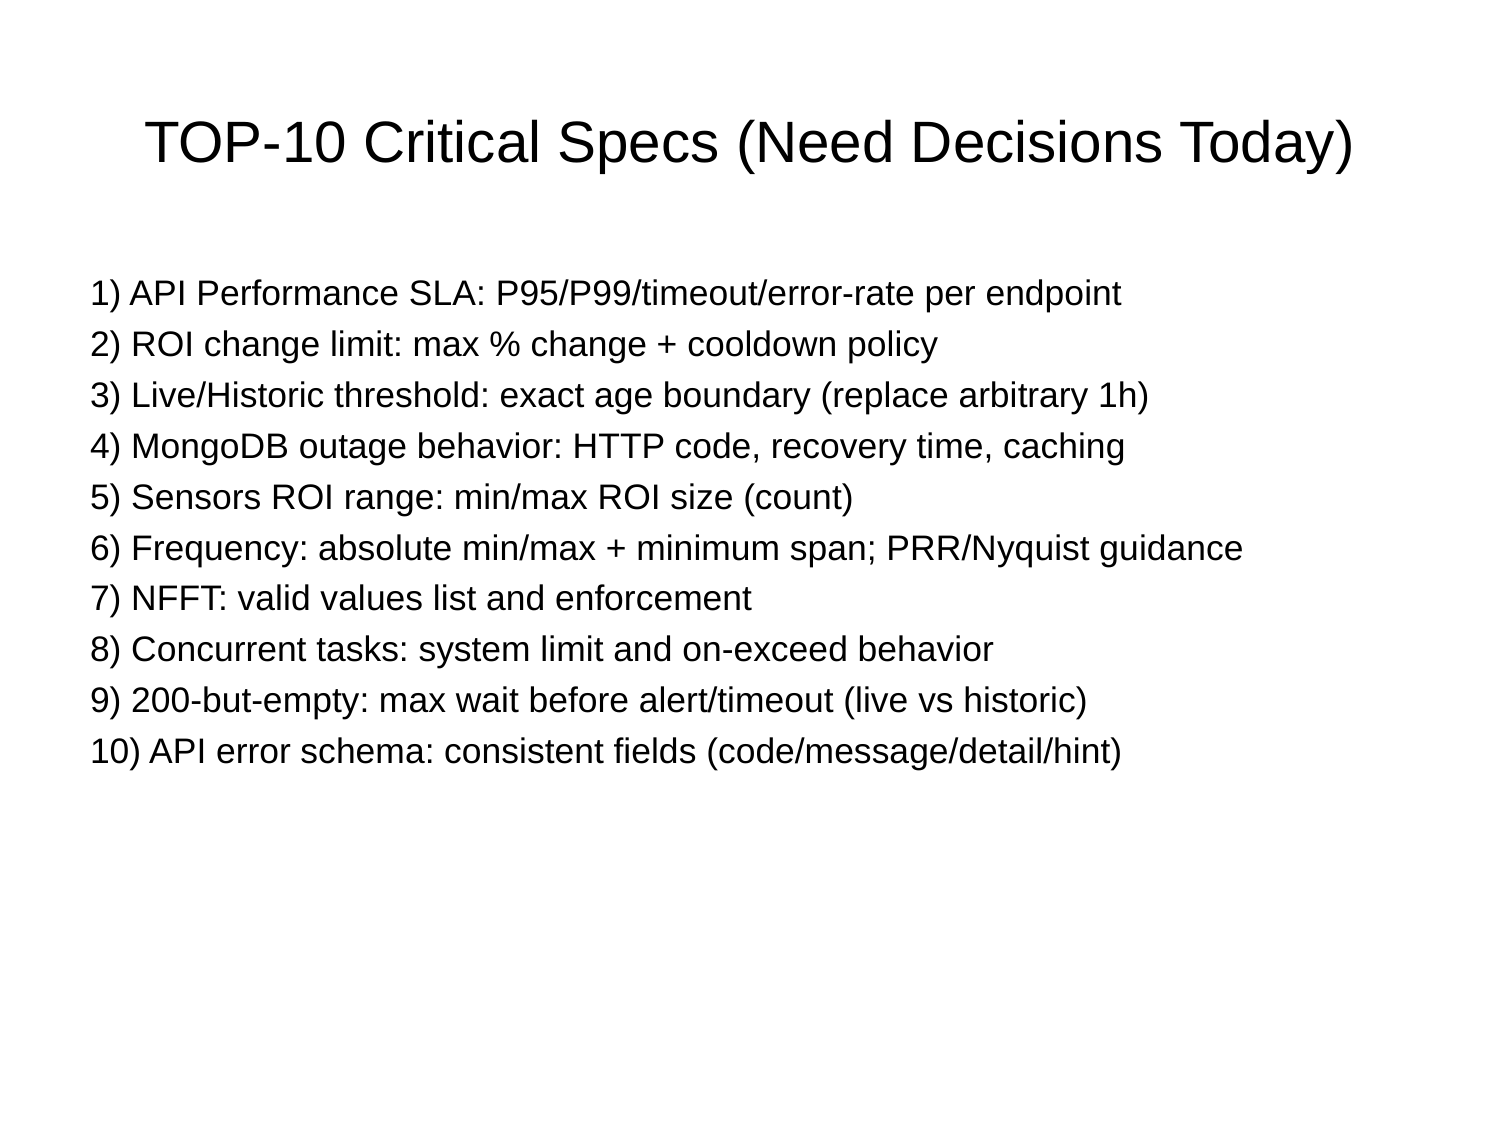

# TOP-10 Critical Specs (Need Decisions Today)
1) API Performance SLA: P95/P99/timeout/error-rate per endpoint
2) ROI change limit: max % change + cooldown policy
3) Live/Historic threshold: exact age boundary (replace arbitrary 1h)
4) MongoDB outage behavior: HTTP code, recovery time, caching
5) Sensors ROI range: min/max ROI size (count)
6) Frequency: absolute min/max + minimum span; PRR/Nyquist guidance
7) NFFT: valid values list and enforcement
8) Concurrent tasks: system limit and on-exceed behavior
9) 200-but-empty: max wait before alert/timeout (live vs historic)
10) API error schema: consistent fields (code/message/detail/hint)